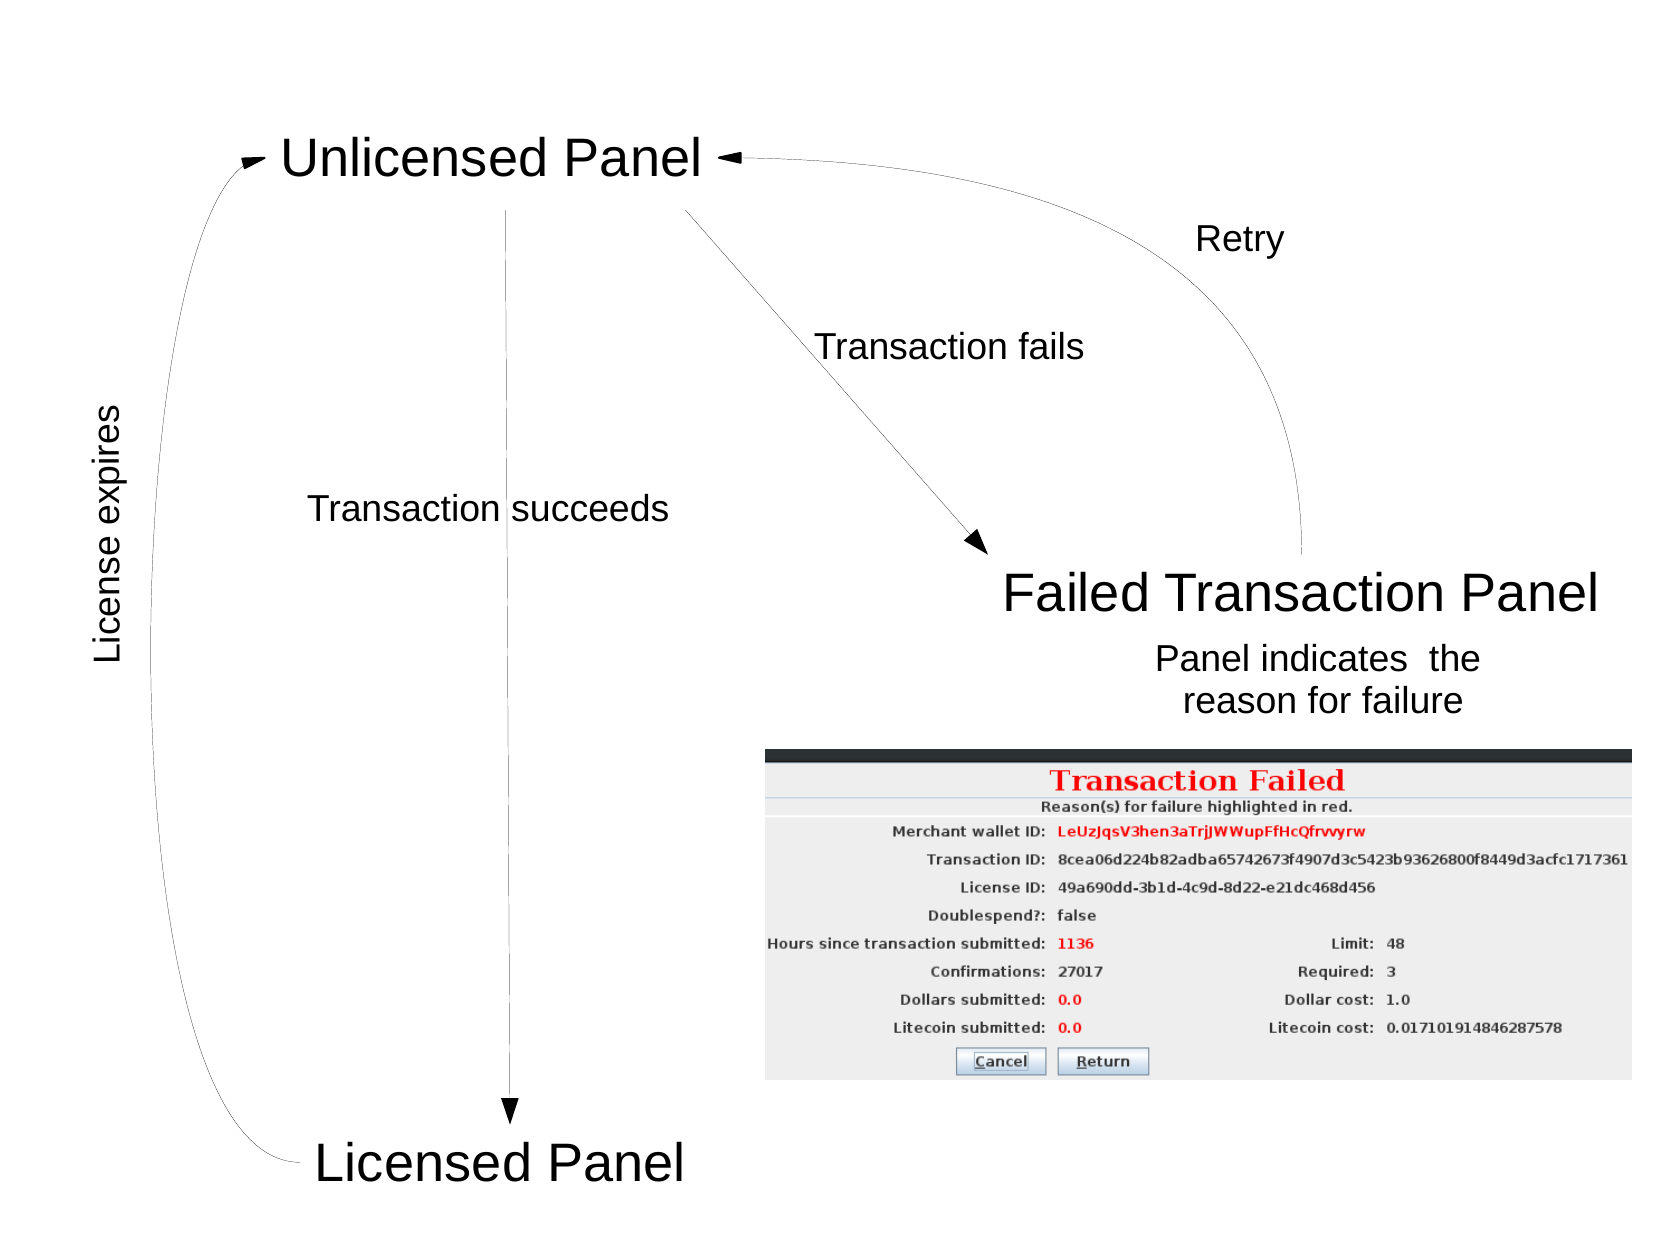

Unlicensed Panel
Retry
Transaction fails
Transaction succeeds
License expires
Failed Transaction Panel
Panel indicates the
reason for failure
Licensed Panel